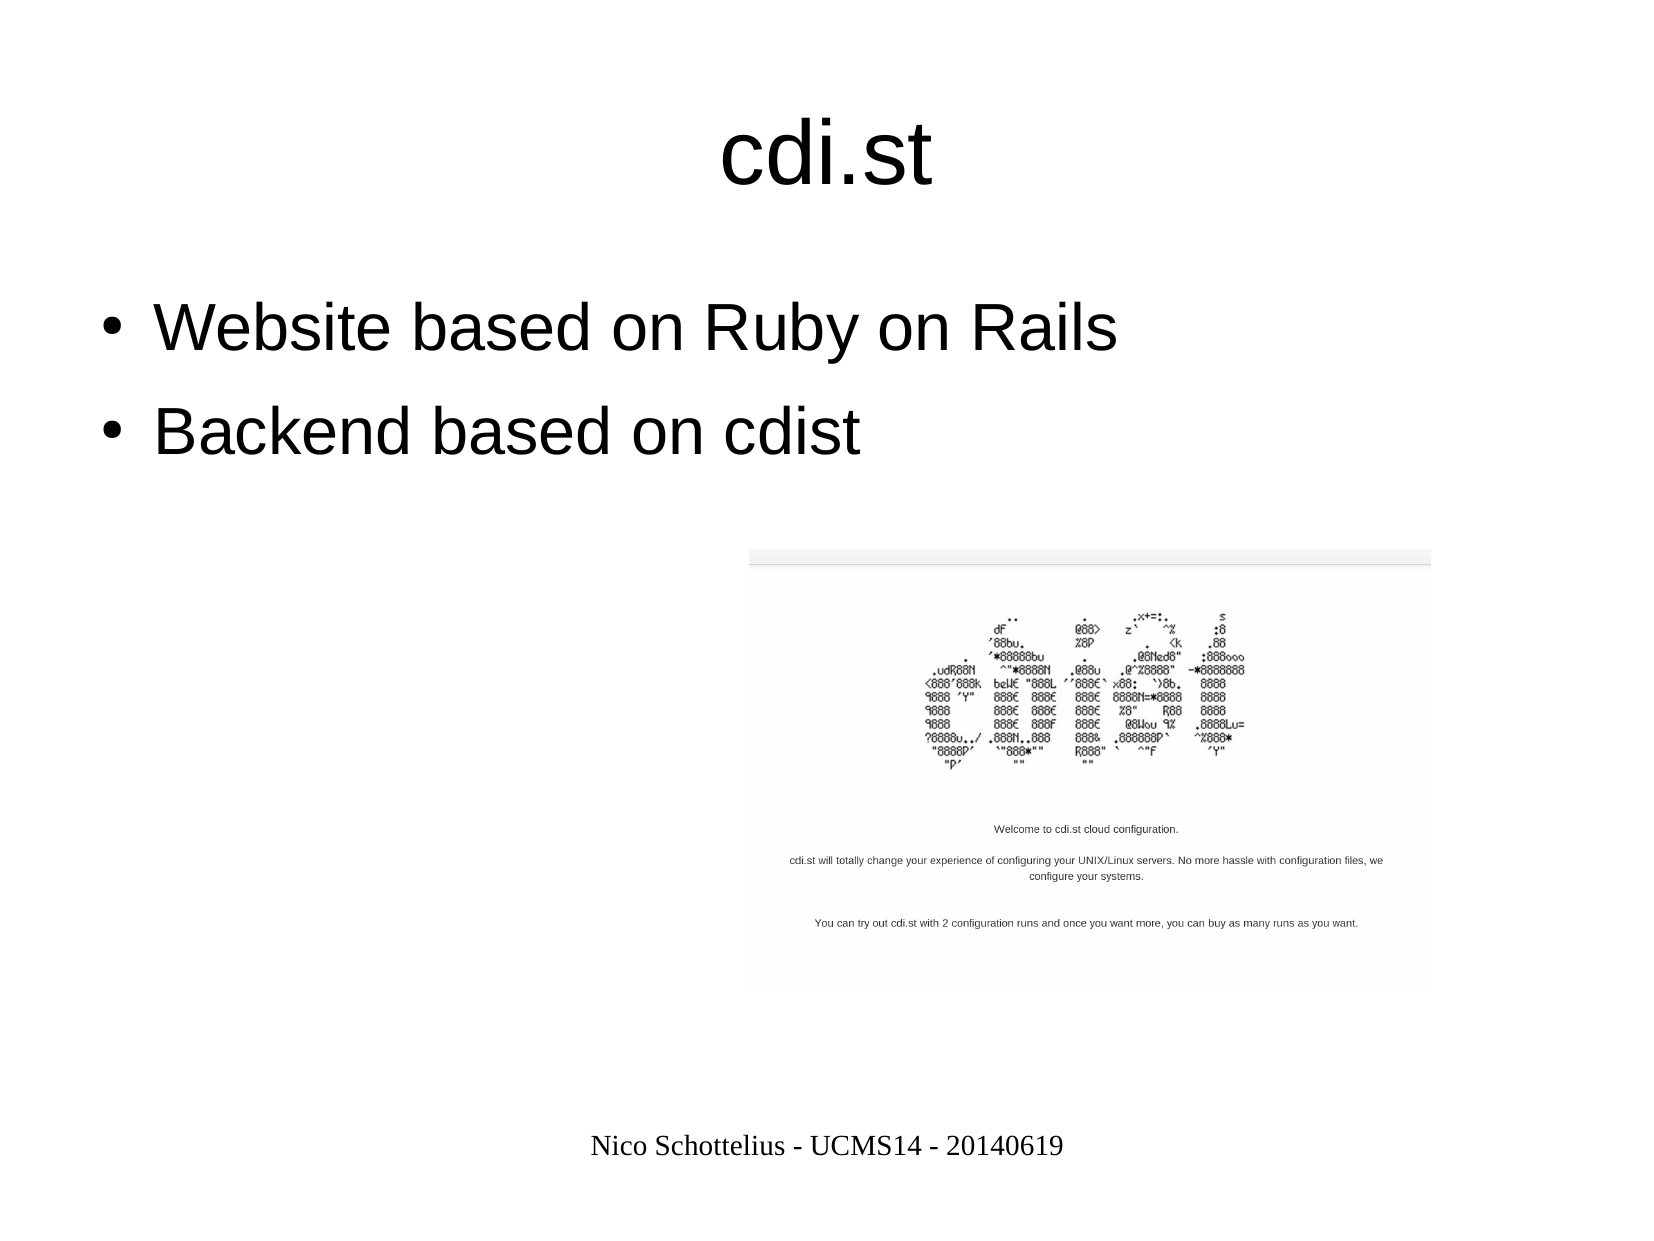

# cdi.st
Website based on Ruby on Rails
Backend based on cdist
Nico Schottelius - UCMS14 - 20140619